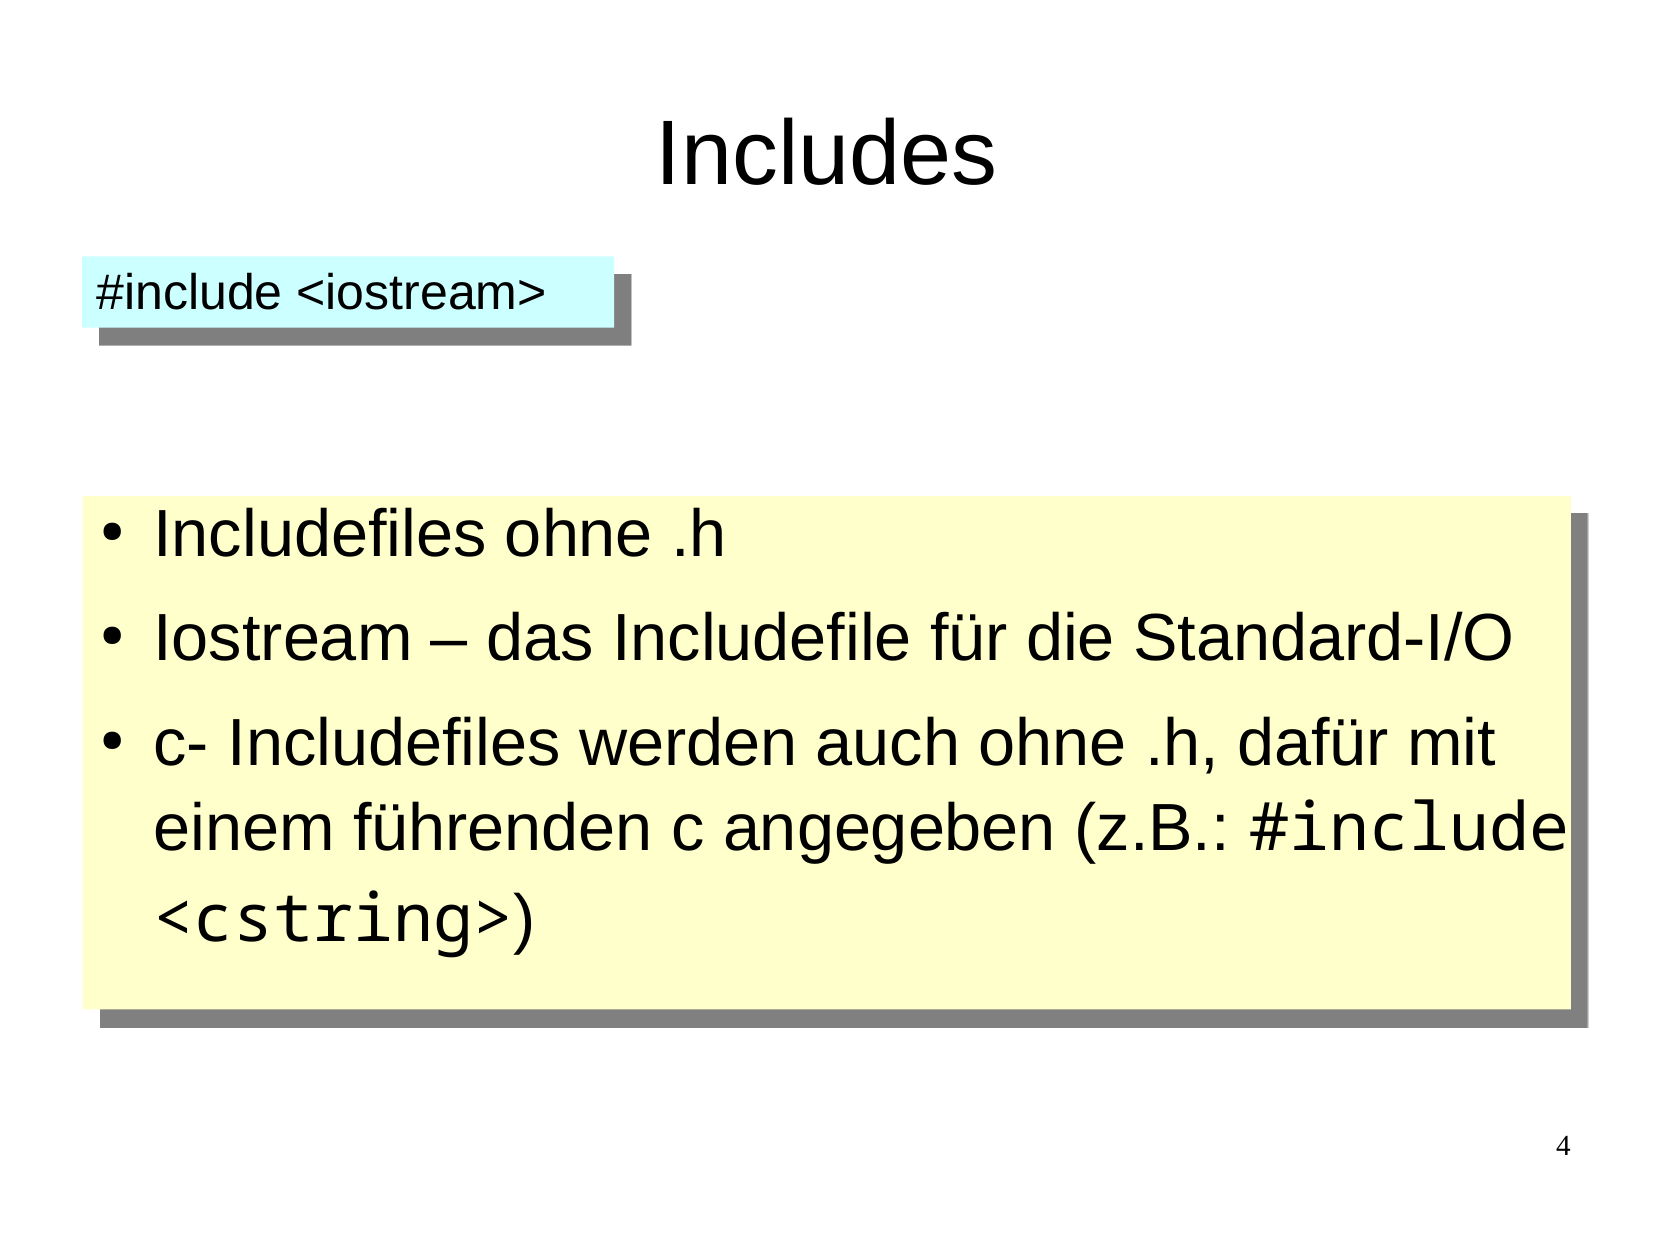

# Includes
#include <iostream>
Includefiles ohne .h
Iostream – das Includefile für die Standard-I/O
c- Includefiles werden auch ohne .h, dafür mit einem führenden c angegeben (z.B.: #include <cstring>)
4